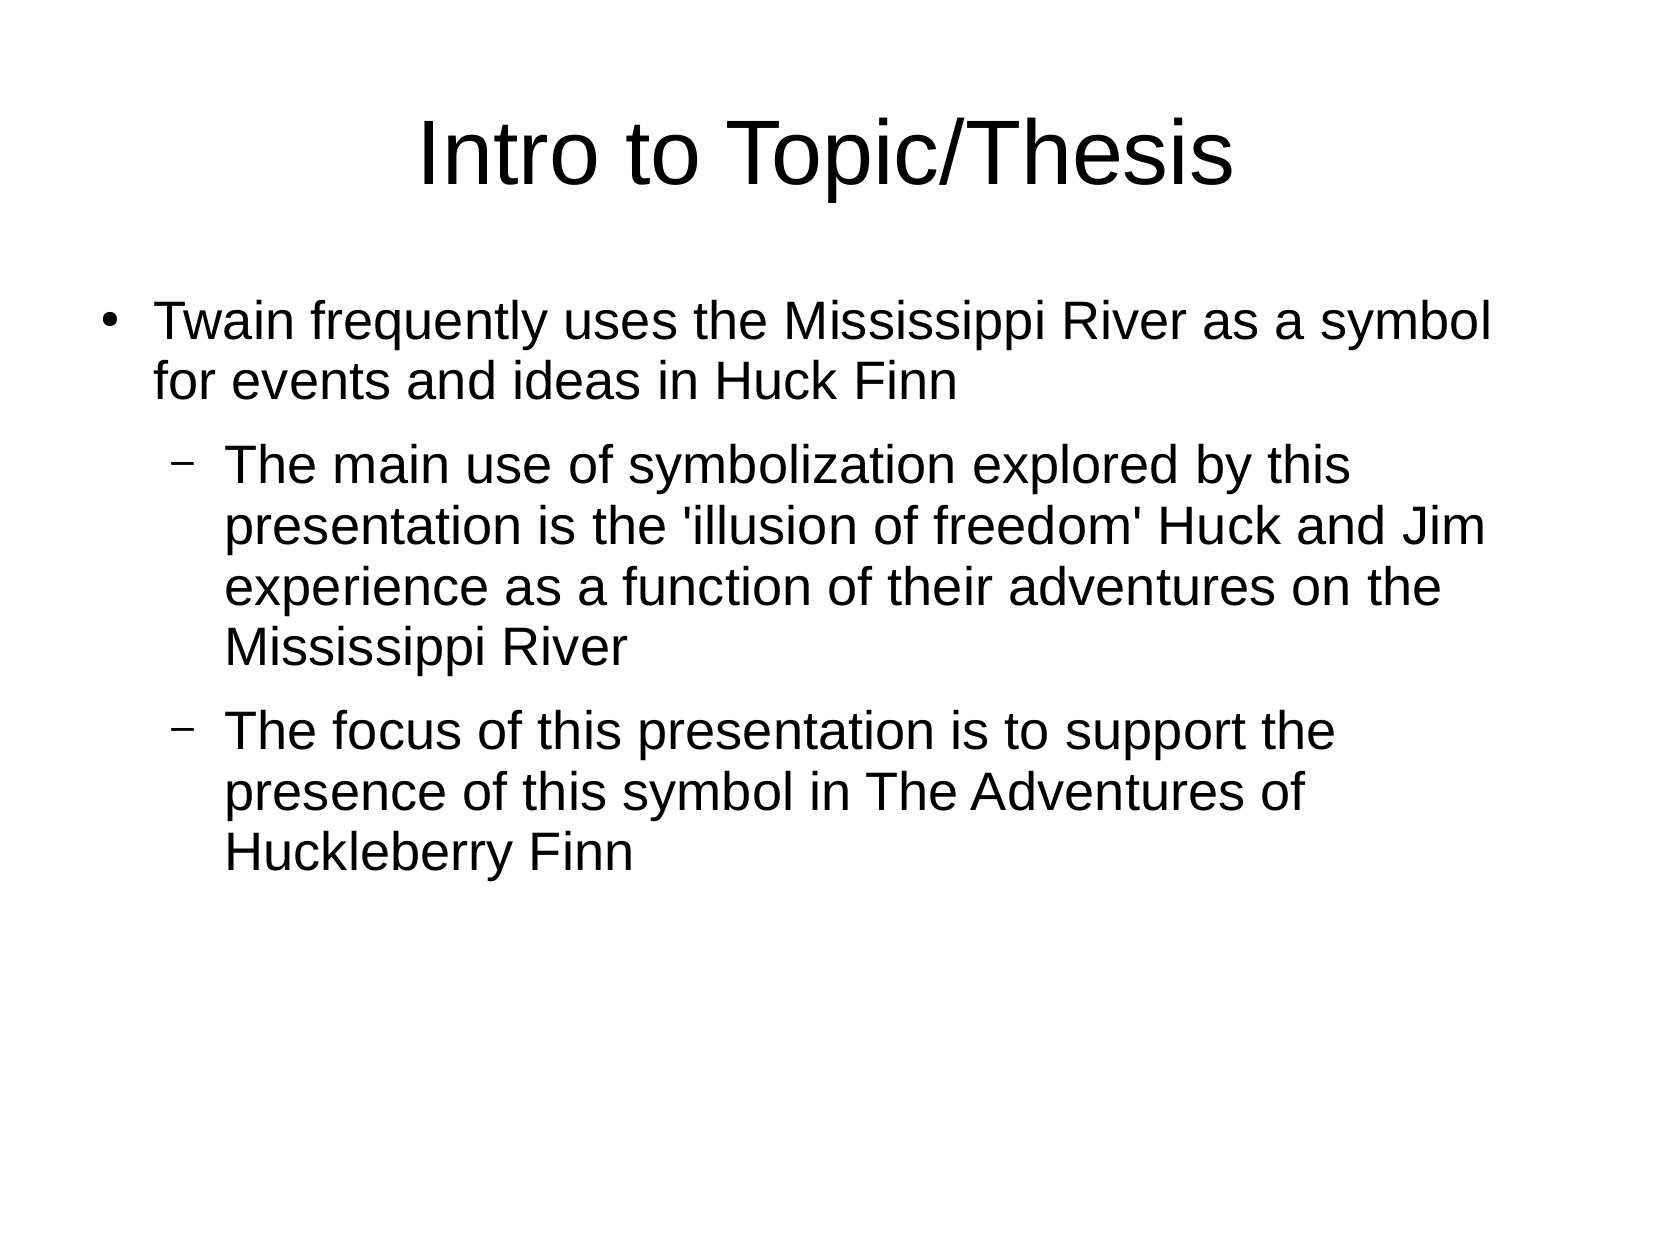

# Intro to Topic/Thesis
Twain frequently uses the Mississippi River as a symbol for events and ideas in Huck Finn
The main use of symbolization explored by this presentation is the 'illusion of freedom' Huck and Jim experience as a function of their adventures on the Mississippi River
The focus of this presentation is to support the presence of this symbol in The Adventures of Huckleberry Finn